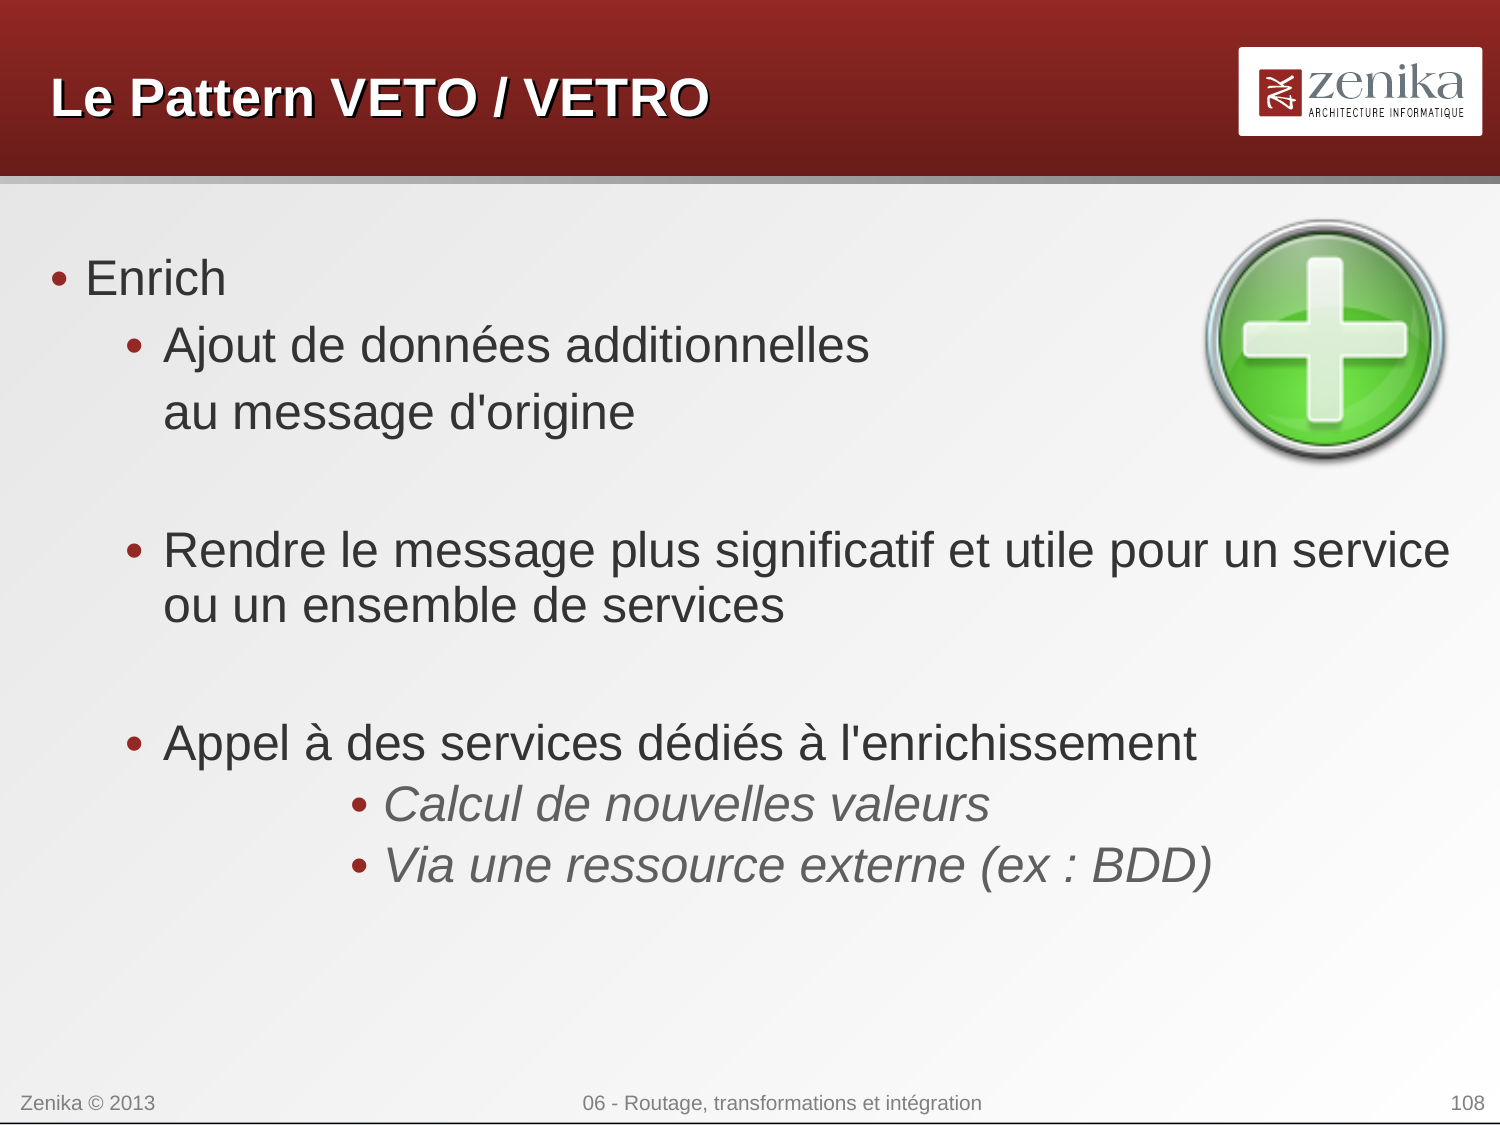

# Le Pattern VETO / VETRO
Enrich
Ajout de données additionnelles
au message d'origine
Rendre le message plus significatif et utile pour un service ou un ensemble de services
Appel à des services dédiés à l'enrichissement
 Calcul de nouvelles valeurs
 Via une ressource externe (ex : BDD)